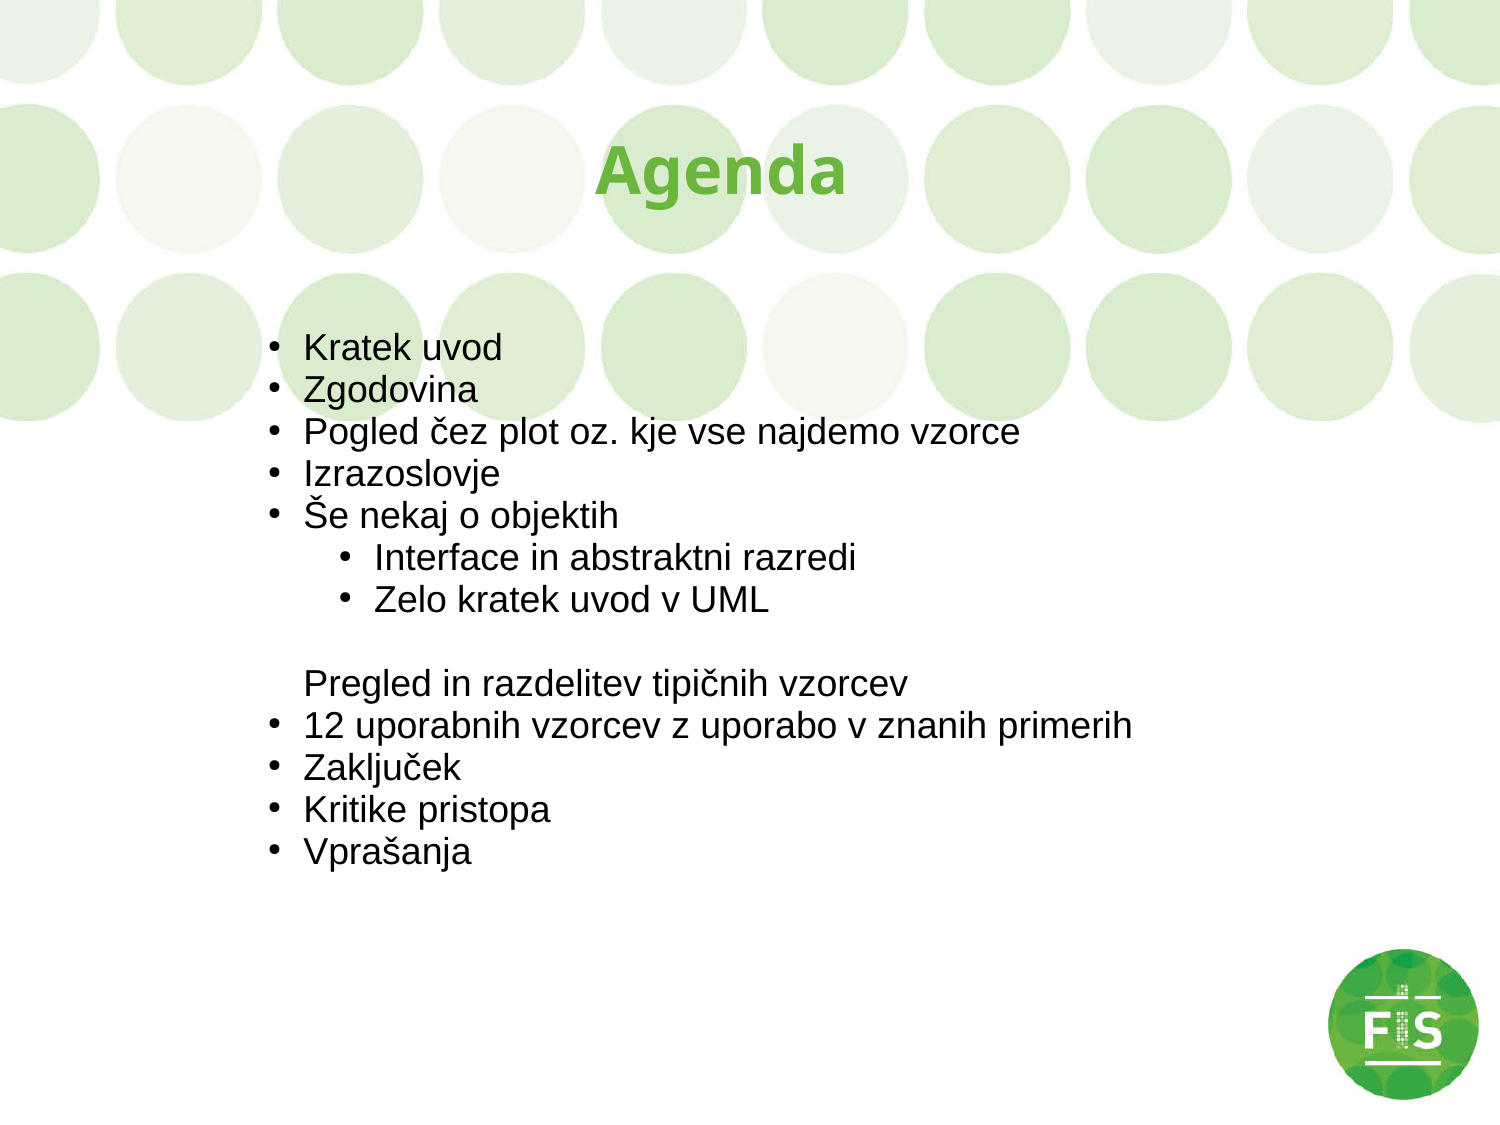

# Agenda
Kratek uvod
Zgodovina
Pogled čez plot oz. kje vse najdemo vzorce
Izrazoslovje
Še nekaj o objektih
Interface in abstraktni razredi
Zelo kratek uvod v UML
Pregled in razdelitev tipičnih vzorcev
12 uporabnih vzorcev z uporabo v znanih primerih
Zaključek
Kritike pristopa
Vprašanja